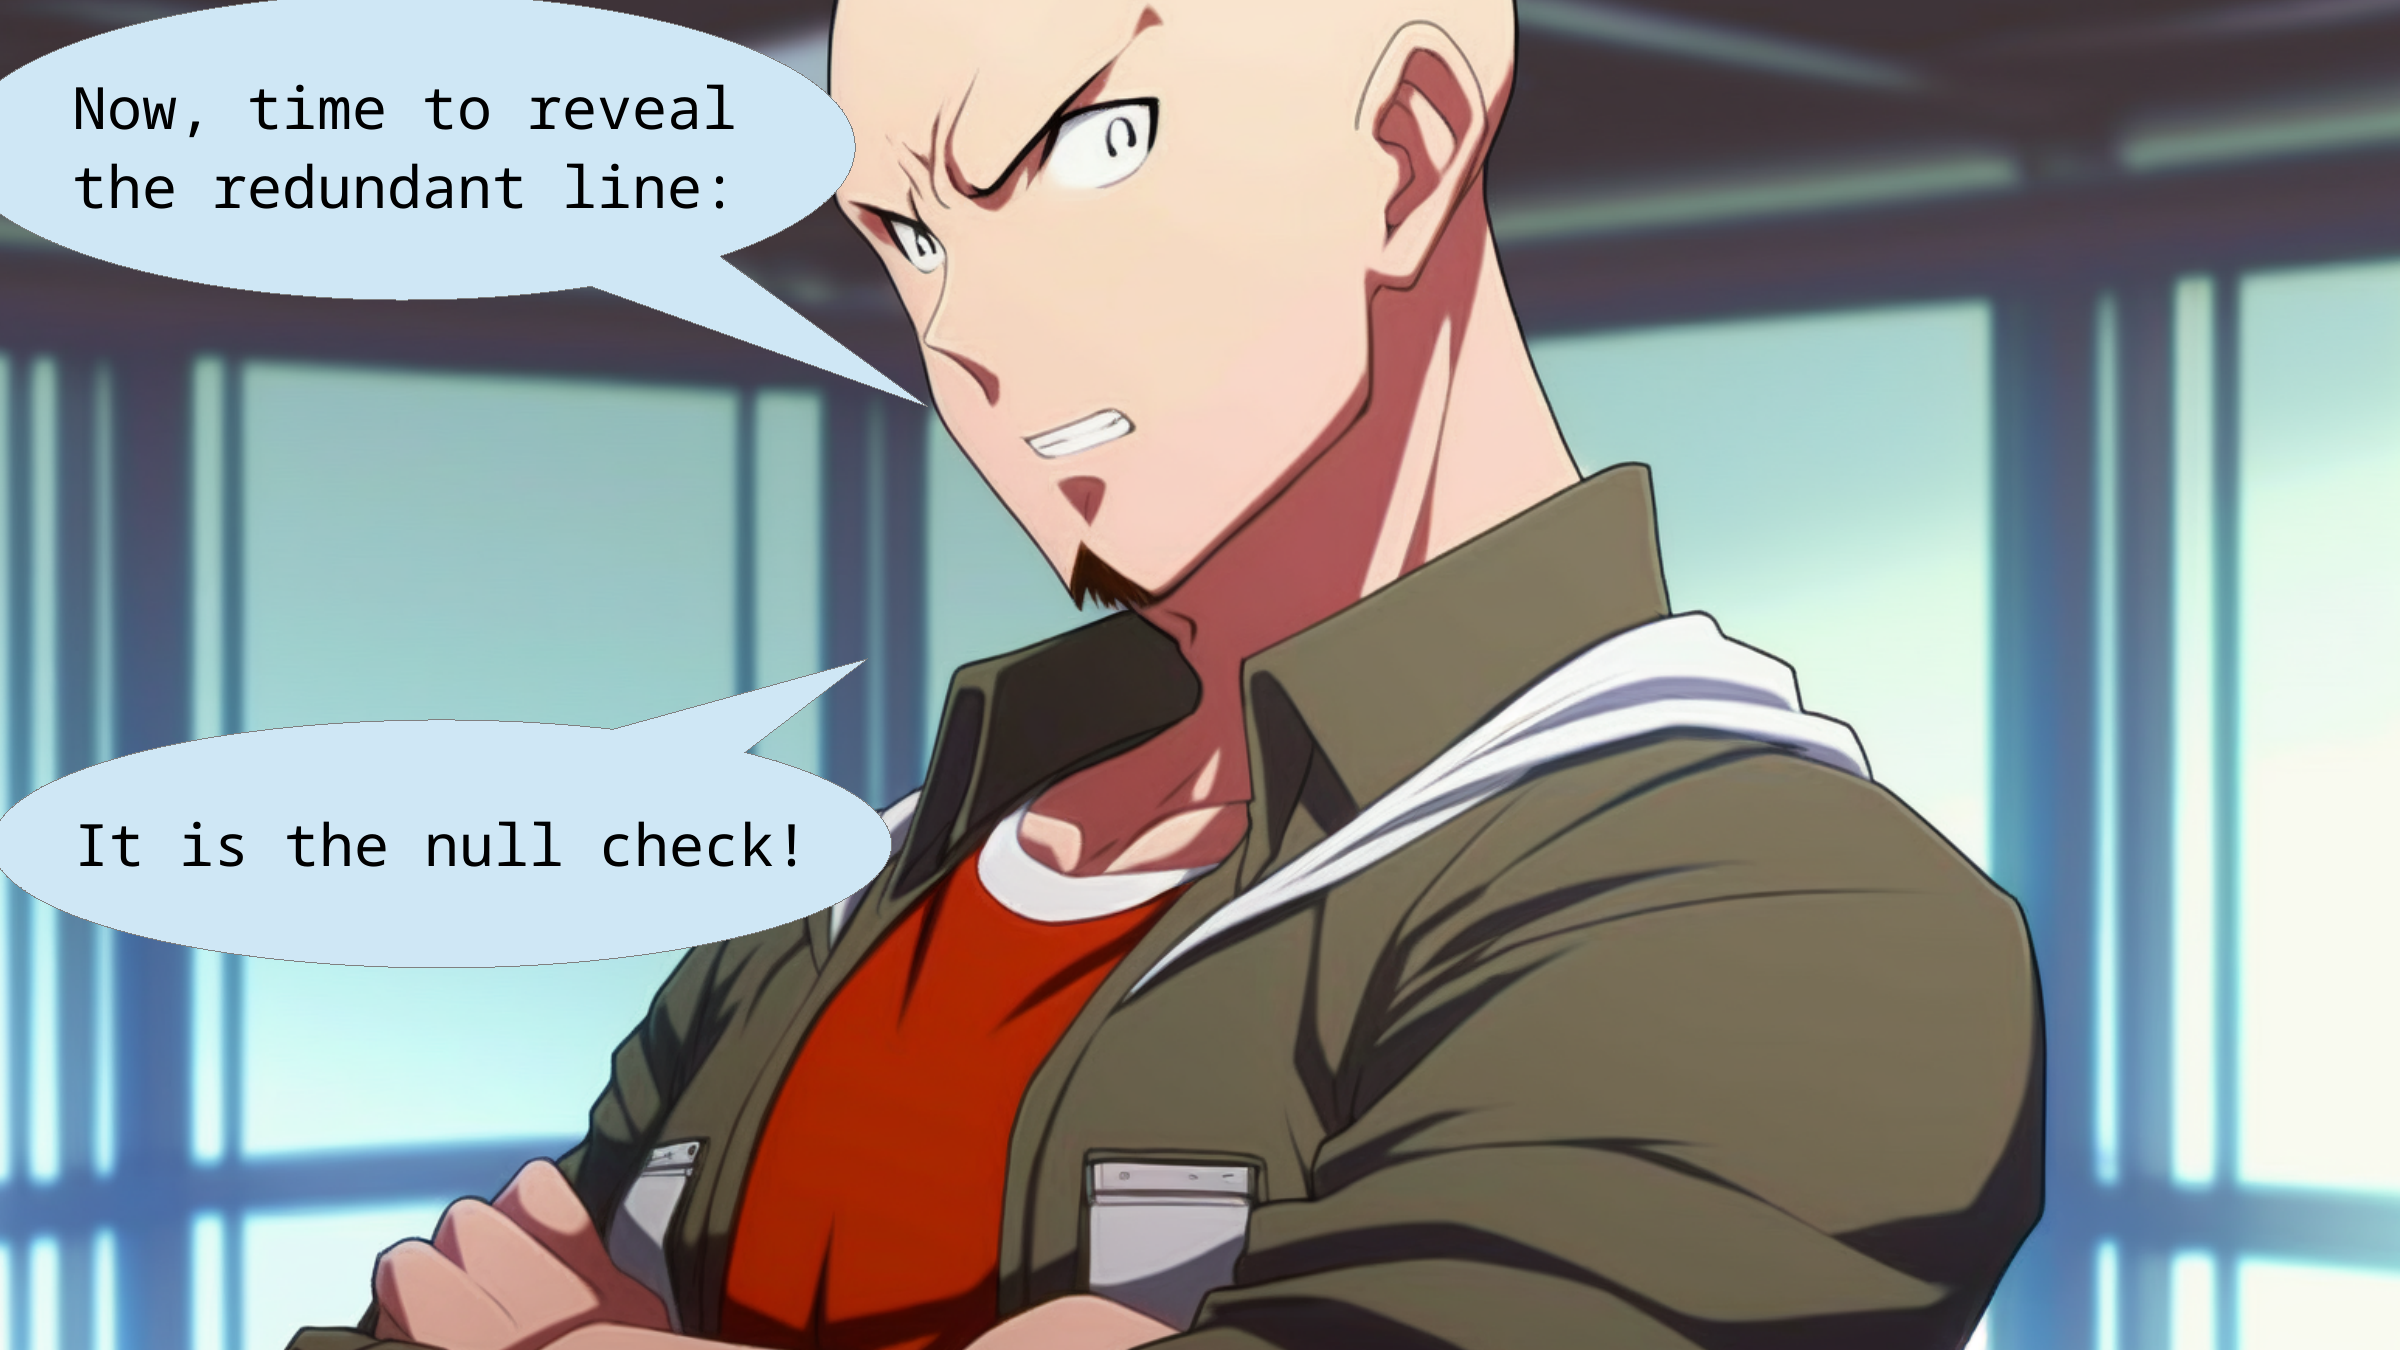

Now, time to reveal
the redundant line:
It is the null check!